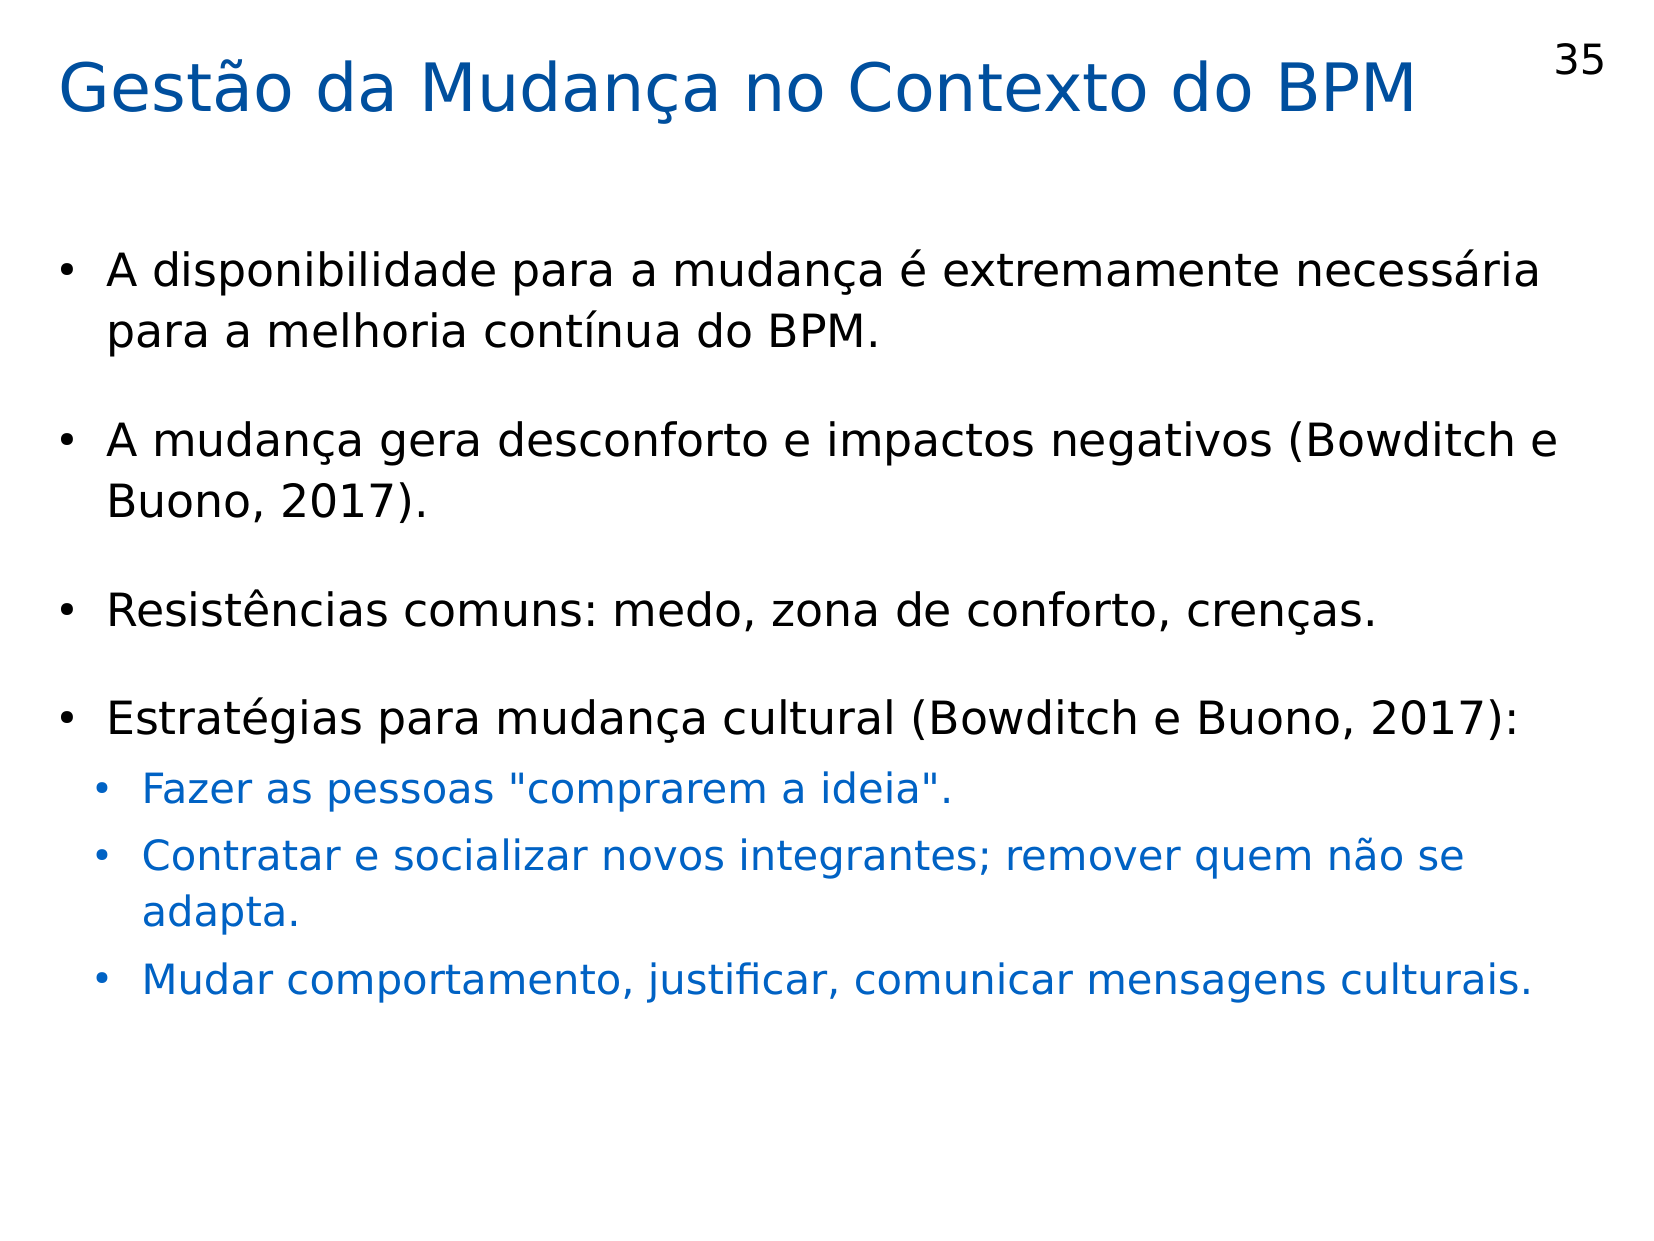

# Gestão da Mudança no Contexto do BPM
35
A disponibilidade para a mudança é extremamente necessária para a melhoria contínua do BPM.
A mudança gera desconforto e impactos negativos (Bowditch e Buono, 2017).
Resistências comuns: medo, zona de conforto, crenças.
Estratégias para mudança cultural (Bowditch e Buono, 2017):
Fazer as pessoas "comprarem a ideia".
Contratar e socializar novos integrantes; remover quem não se adapta.
Mudar comportamento, justificar, comunicar mensagens culturais.